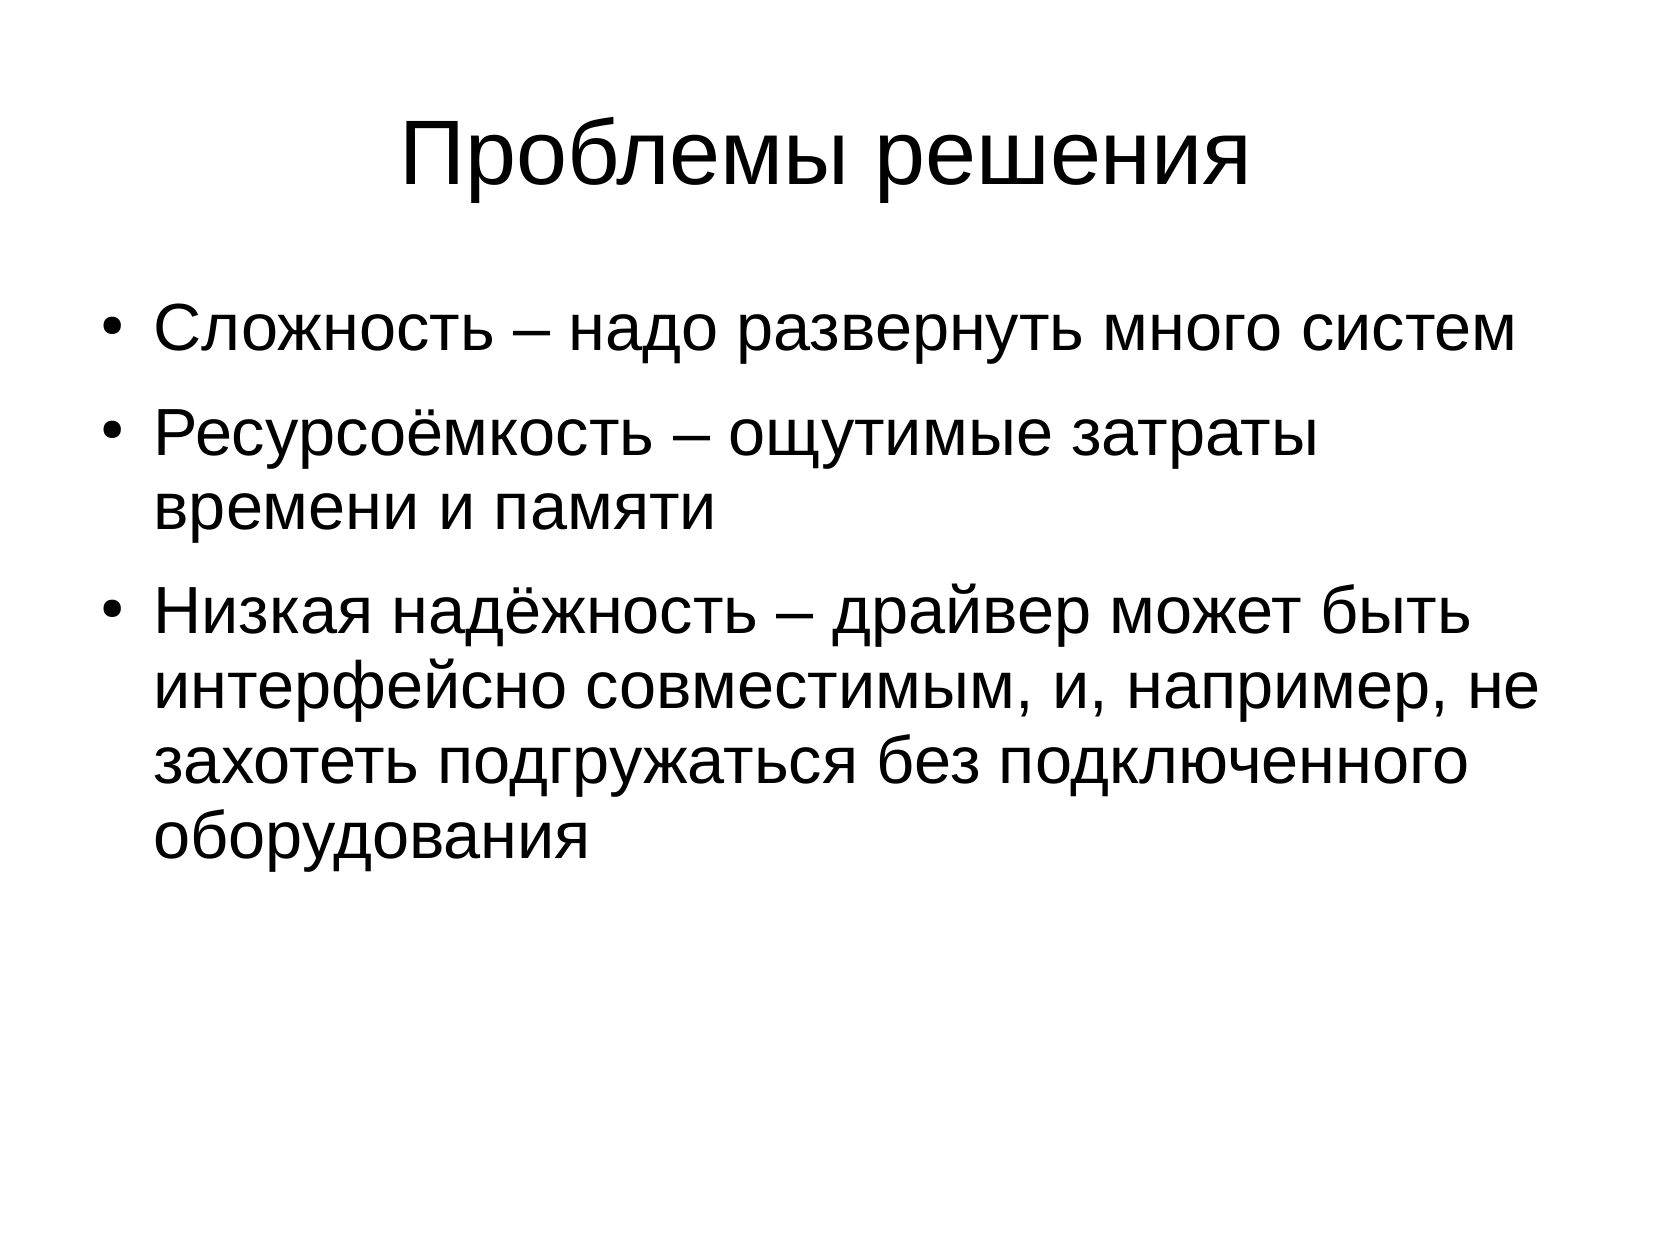

# Проблемы решения
Сложность – надо развернуть много систем
Ресурсоёмкость – ощутимые затраты времени и памяти
Низкая надёжность – драйвер может быть интерфейсно совместимым, и, например, не захотеть подгружаться без подключенного оборудования